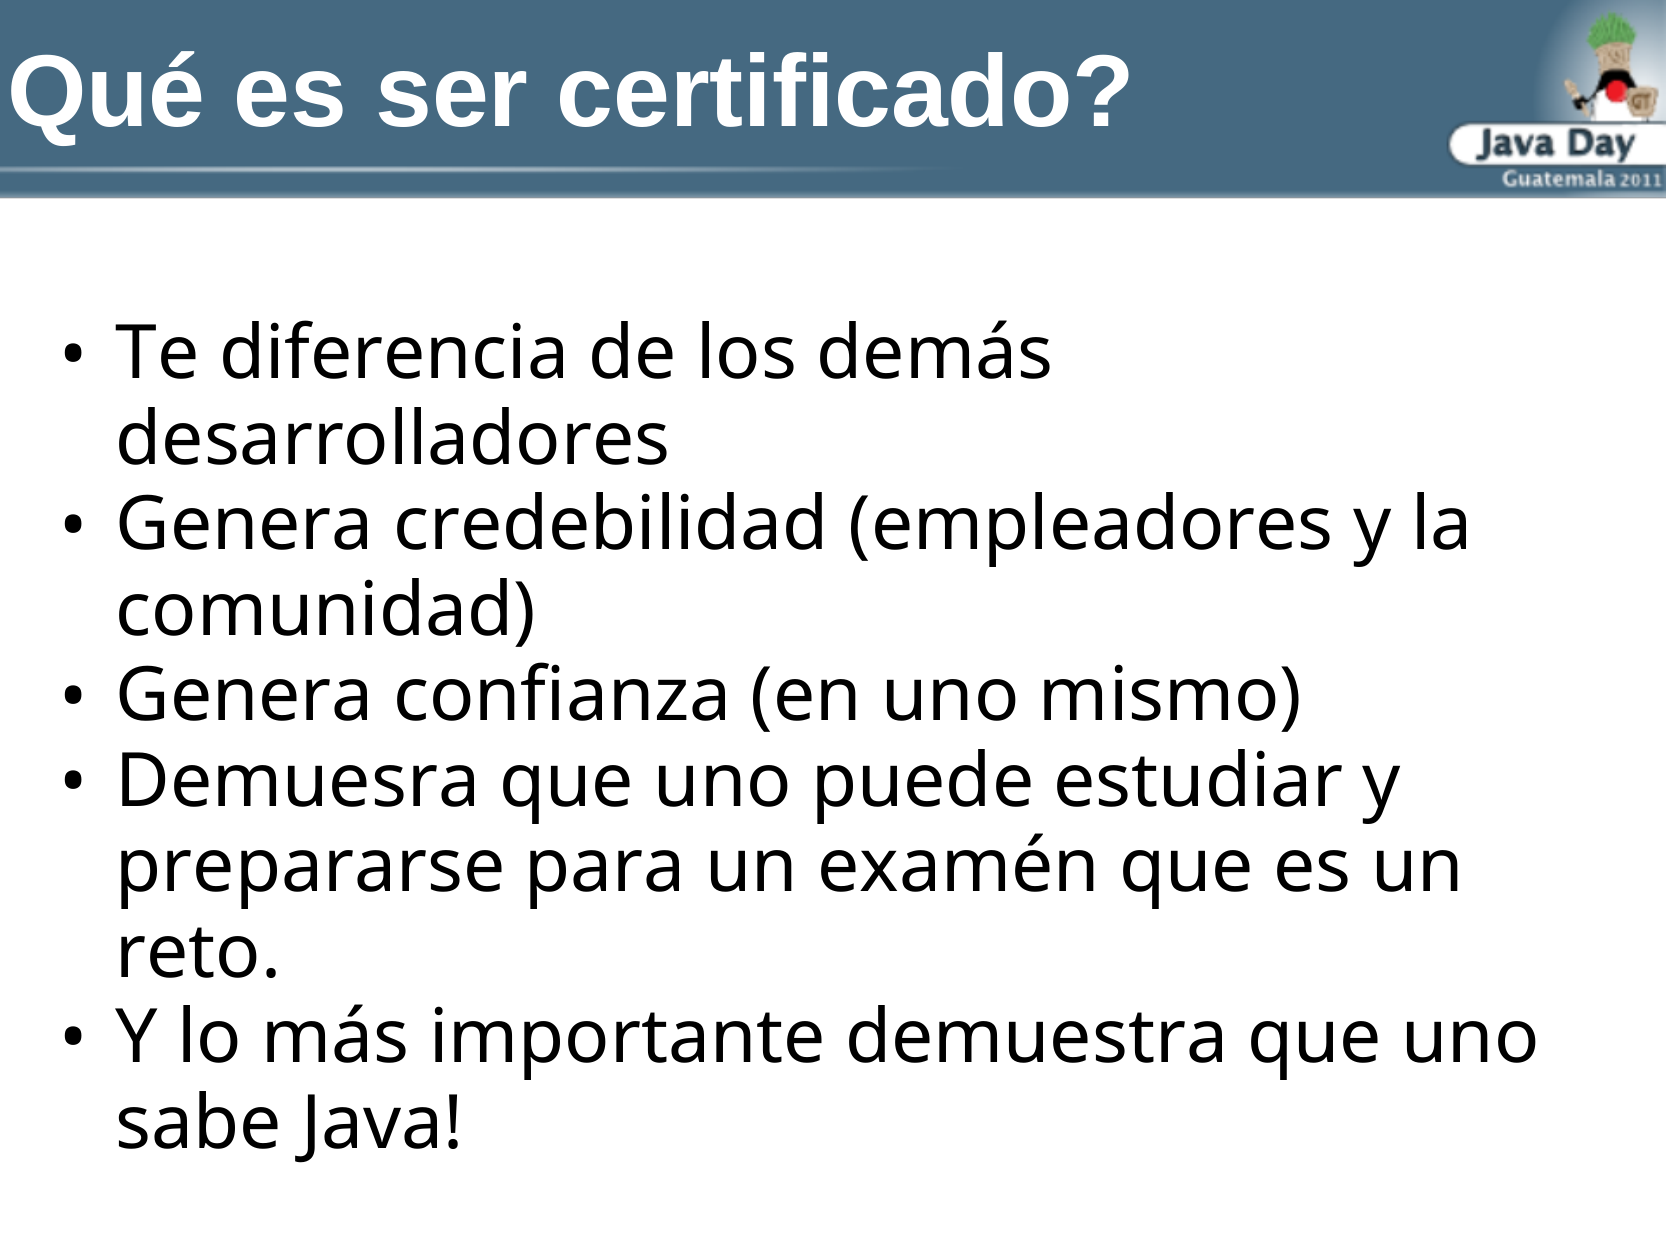

Qué es ser certificado?
Te diferencia de los demás desarrolladores
Genera credebilidad (empleadores y la comunidad)
Genera confianza (en uno mismo)
Demuesra que uno puede estudiar y prepararse para un examén que es un reto.
Y lo más importante demuestra que uno sabe Java!